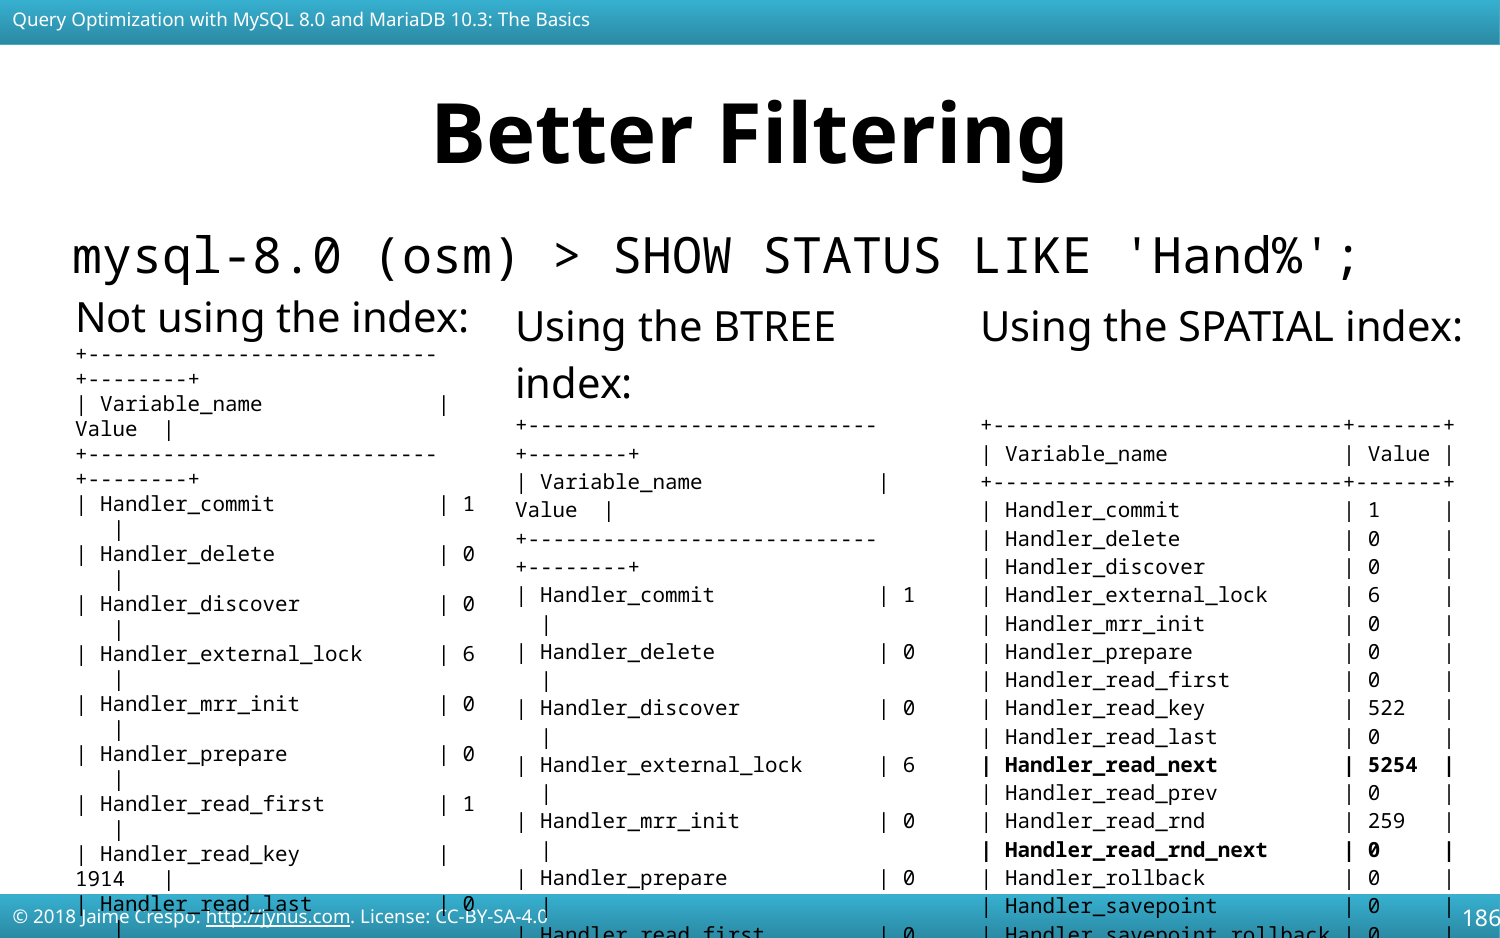

# Better Filtering
mysql-8.0 (osm) > SHOW STATUS LIKE 'Hand%';
Using the BTREE index:
+----------------------------+--------+
| Variable_name | Value |
+----------------------------+--------+
| Handler_commit | 1 |
| Handler_delete | 0 |
| Handler_discover | 0 |
| Handler_external_lock | 6 |
| Handler_mrr_init | 0 |
| Handler_prepare | 0 |
| Handler_read_first | 0 |
| Handler_read_key | 274 |
| Handler_read_last | 0 |
| Handler_read_next | 246540 |
| Handler_read_prev | 0 |
| Handler_read_rnd | 0 |
| Handler_read_rnd_next | 0 |
| Handler_rollback | 0 |
| Handler_savepoint | 0 |
| Handler_savepoint_rollback | 0 |
| Handler_update | 0 |
| Handler_write | 0 |
+----------------------------+--------+
18 rows in set (0.00 sec)
Using the SPATIAL index:
+----------------------------+-------+
| Variable_name | Value |
+----------------------------+-------+
| Handler_commit | 1 |
| Handler_delete | 0 |
| Handler_discover | 0 |
| Handler_external_lock | 6 |
| Handler_mrr_init | 0 |
| Handler_prepare | 0 |
| Handler_read_first | 0 |
| Handler_read_key | 522 |
| Handler_read_last | 0 |
| Handler_read_next | 5254 |
| Handler_read_prev | 0 |
| Handler_read_rnd | 259 |
| Handler_read_rnd_next | 0 |
| Handler_rollback | 0 |
| Handler_savepoint | 0 |
| Handler_savepoint_rollback | 0 |
| Handler_update | 0 |
| Handler_write | 0 |
+----------------------------+-------+
18 rows in set (0.00 sec)
Not using the index:
+----------------------------+--------+
| Variable_name | Value |
+----------------------------+--------+
| Handler_commit | 1 |
| Handler_delete | 0 |
| Handler_discover | 0 |
| Handler_external_lock | 6 |
| Handler_mrr_init | 0 |
| Handler_prepare | 0 |
| Handler_read_first | 1 |
| Handler_read_key | 1914 |
| Handler_read_last | 0 |
| Handler_read_next | 1954 |
| Handler_read_prev | 0 |
| Handler_read_rnd | 1 |
| Handler_read_rnd_next | 833426 |
| Handler_rollback | 0 |
| Handler_savepoint | 0 |
| Handler_savepoint_rollback | 0 |
| Handler_update | 0 |
| Handler_write | 1 |
+----------------------------+--------+
18 rows in set (0.00 sec)